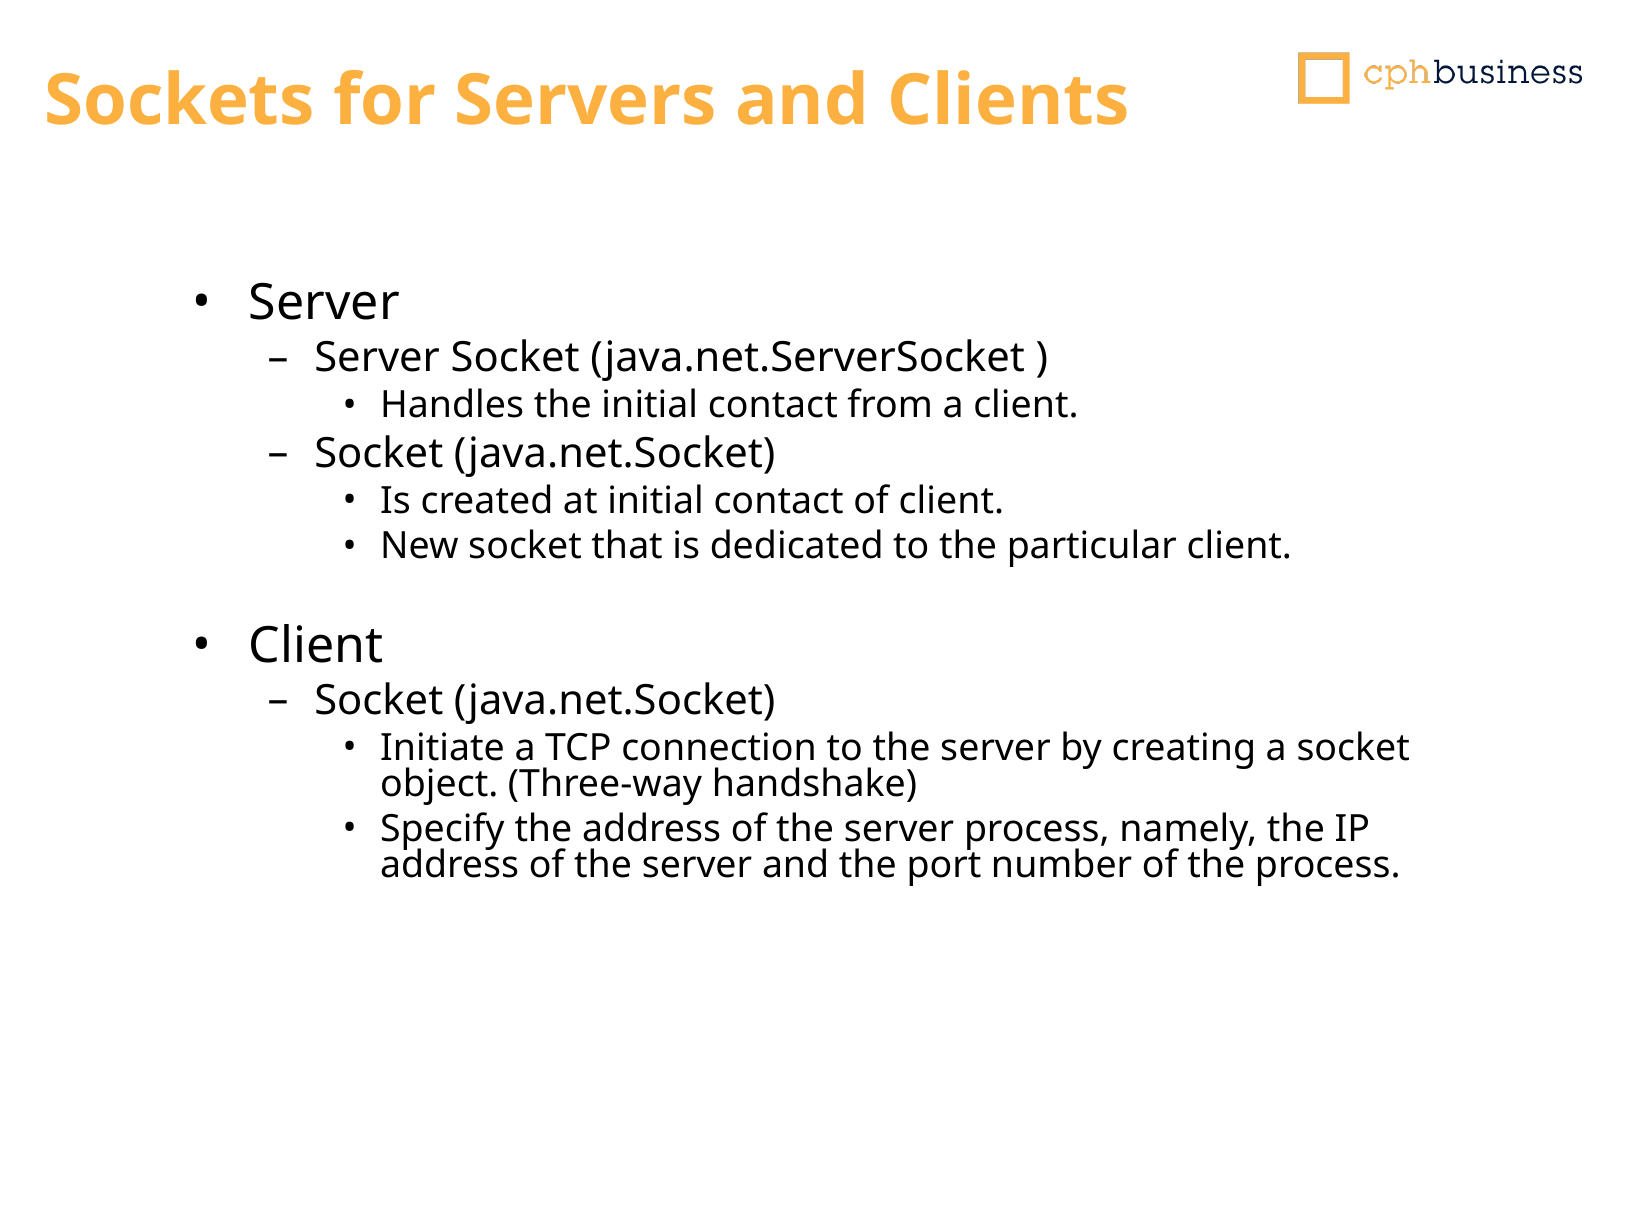

Sockets for Servers and Clients
Server
Server Socket (java.net.ServerSocket )
Handles the initial contact from a client.
Socket (java.net.Socket)
Is created at initial contact of client.
New socket that is dedicated to the particular client.
Client
Socket (java.net.Socket)
Initiate a TCP connection to the server by creating a socket object. (Three-way handshake)
Specify the address of the server process, namely, the IP address of the server and the port number of the process.